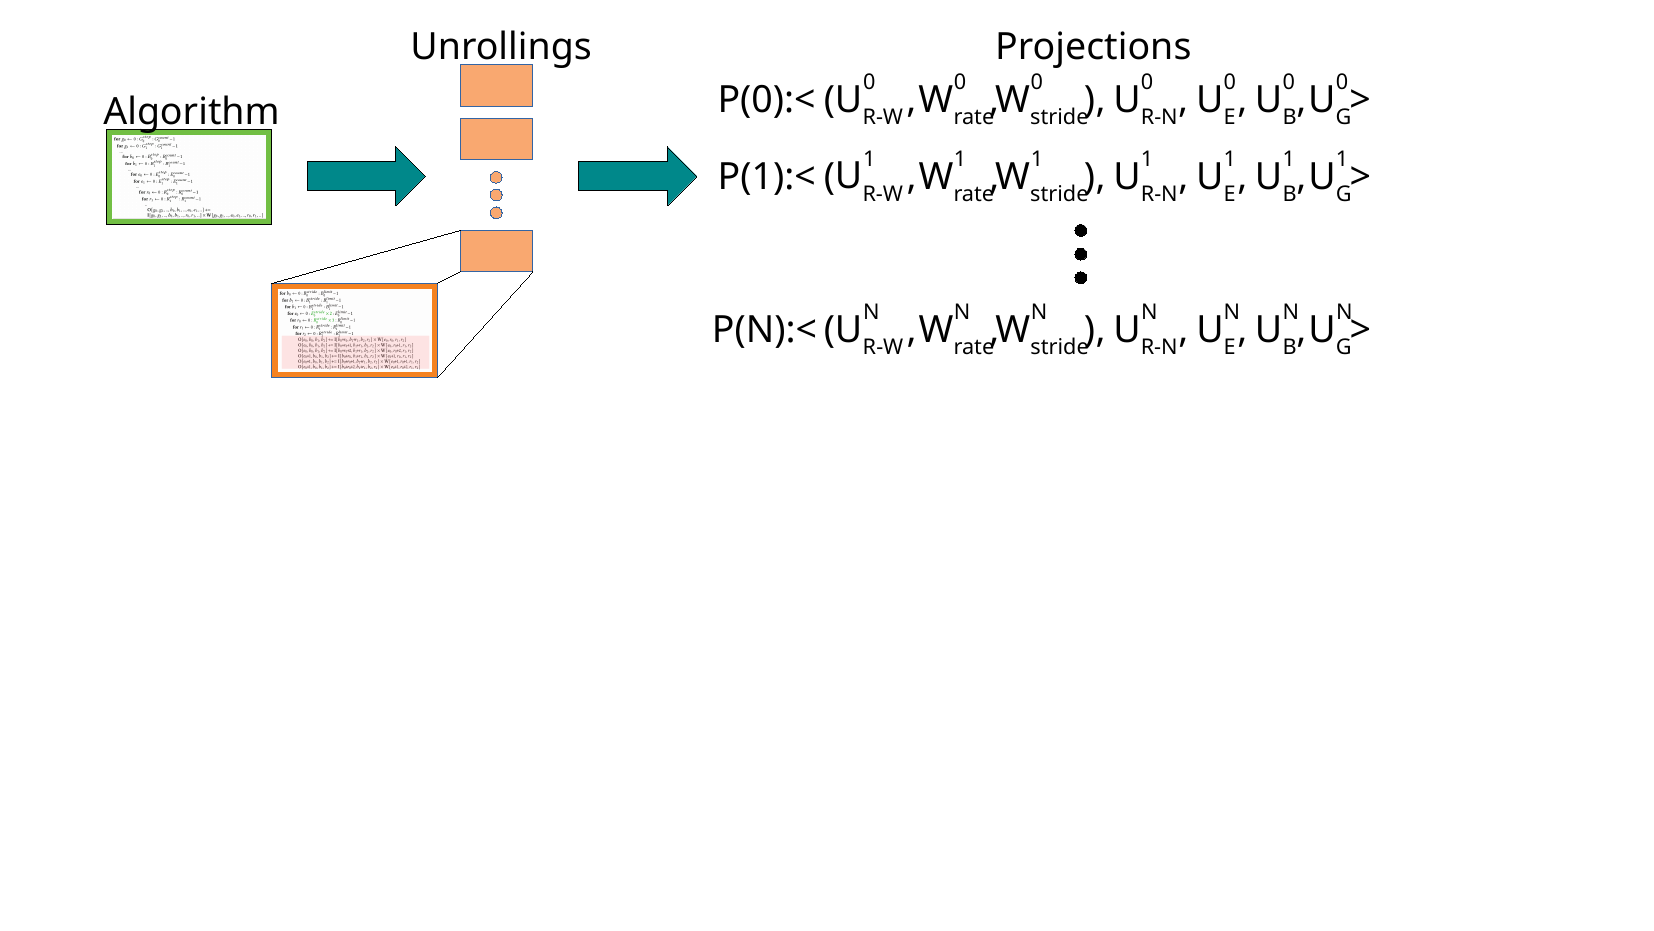

Unrollings
Projections
0
UR-W
0
0
0
0
0
0
P(0):<
(
,
,
)
,
UR-N
,
,
,
>
Wrate
Wstride
UE
UB
UG
Algorithm
1
UR-W
1
1
1
1
1
1
P(1):<
(
,
,
)
,
UR-N
,
,
,
>
Wrate
Wstride
UE
UB
UG
N
UR-W
N
N
N
N
N
N
P(N):<
(
,
,
)
,
UR-N
,
,
,
>
Wrate
Wstride
UE
UB
UG